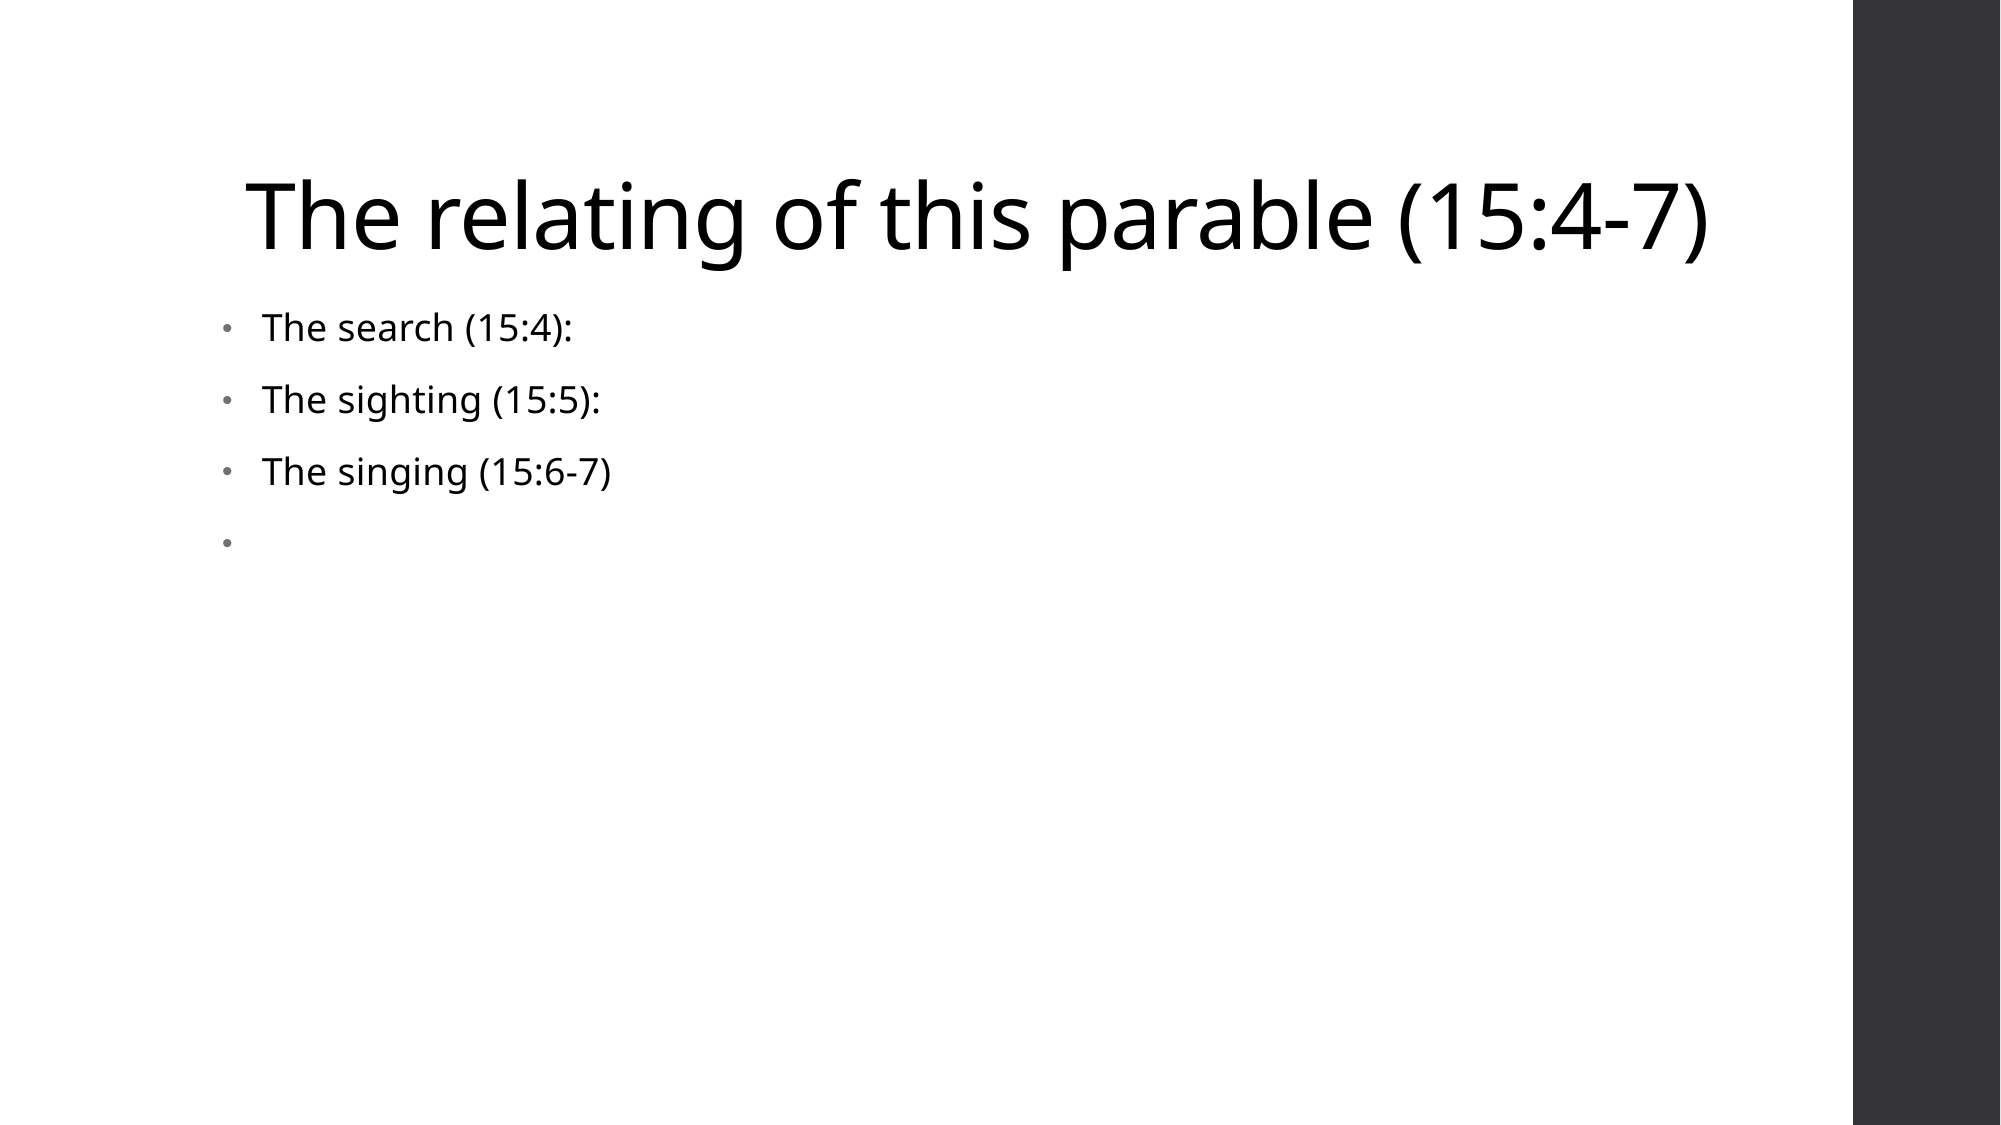

# The relating of this parable (15:4-7)
 The search (15:4):
 The sighting (15:5):
 The singing (15:6-7)